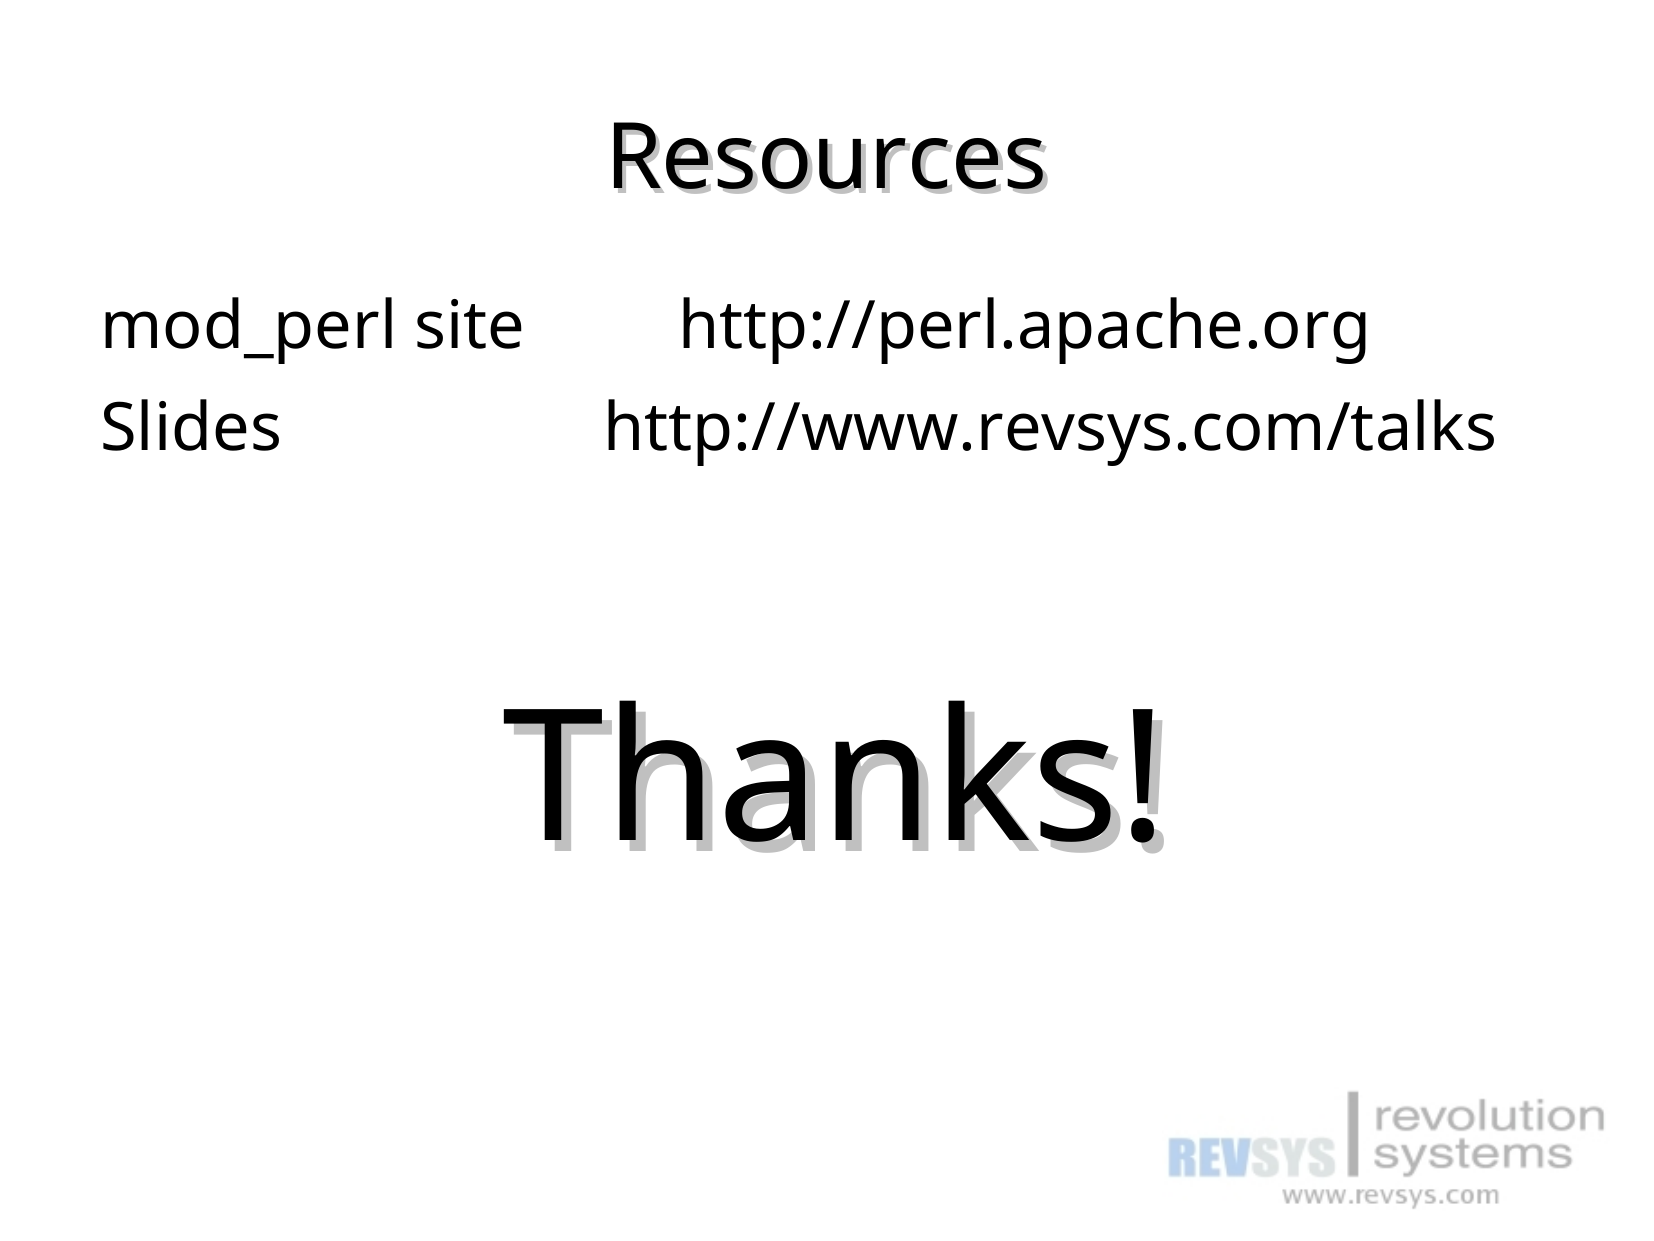

# Resources
mod_perl site 		http://perl.apache.org
Slides					http://www.revsys.com/talks
Thanks!